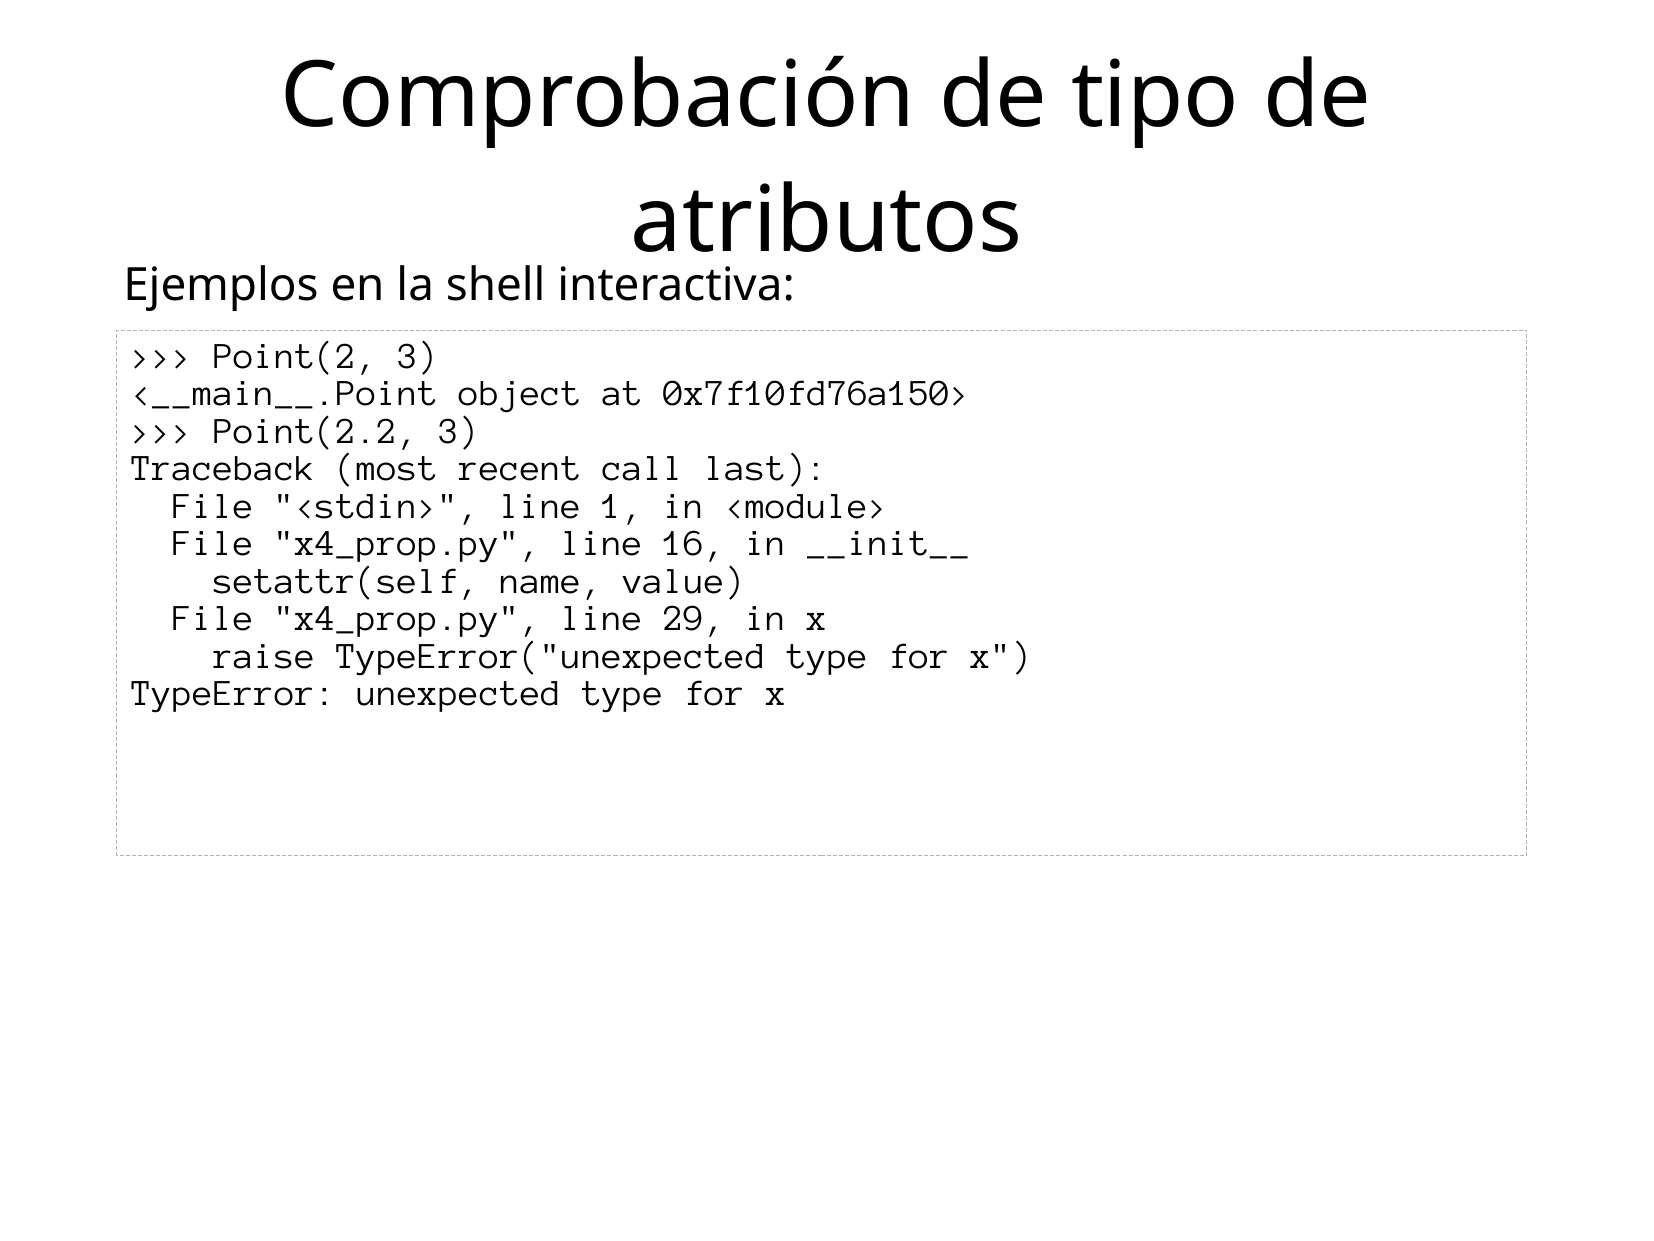

# Comprobación de tipo de atributos
Ejemplos en la shell interactiva:
>>> Point(2, 3)
<__main__.Point object at 0x7f10fd76a150>
>>> Point(2.2, 3)
Traceback (most recent call last):
 File "<stdin>", line 1, in <module>
 File "x4_prop.py", line 16, in __init__
 setattr(self, name, value)
 File "x4_prop.py", line 29, in x
 raise TypeError("unexpected type for x")
TypeError: unexpected type for x